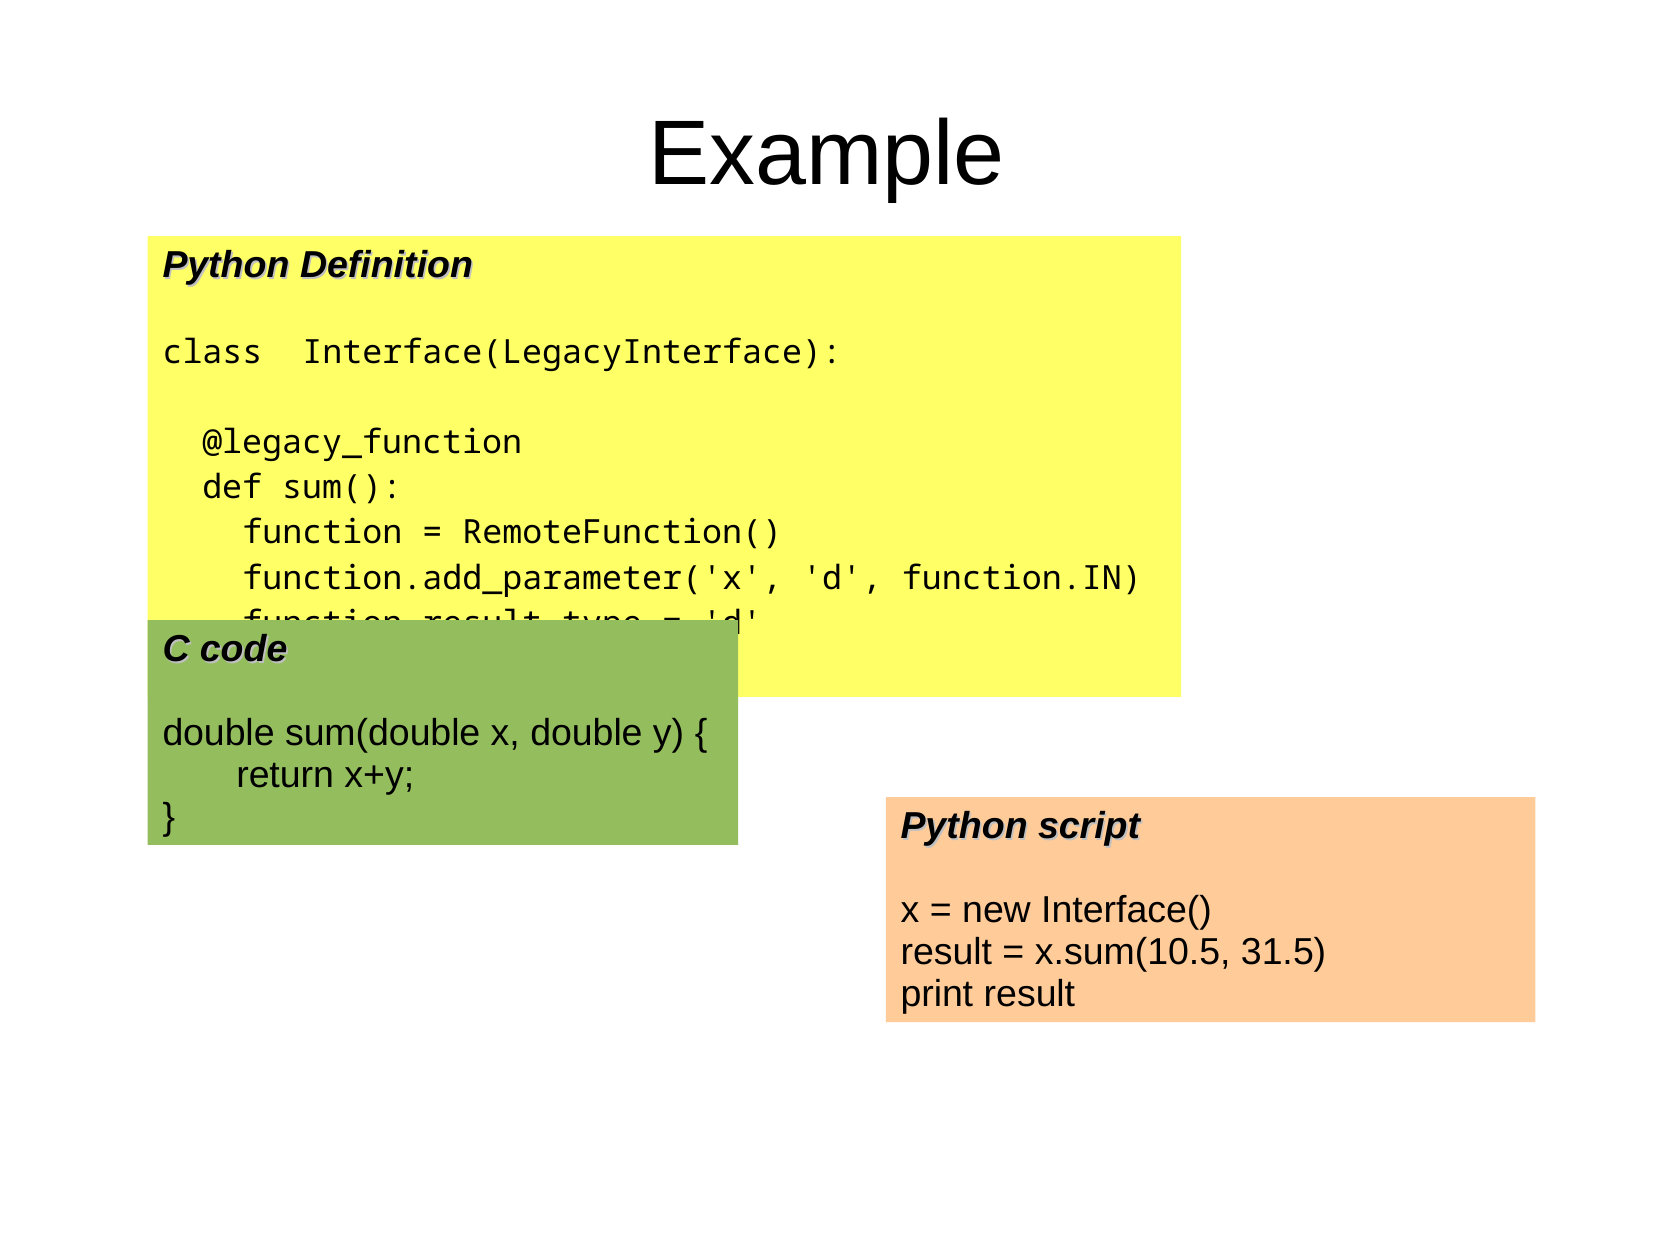

# Example
Python Definition
class Interface(LegacyInterface):
 @legacy_function
 def sum():
 function = RemoteFunction()
 function.add_parameter('x', 'd', function.IN)
 function.result_type = 'd'
 return function
C code
double sum(double x, double y) {
	return x+y;
}
Python script
x = new Interface()
result = x.sum(10.5, 31.5)
print result